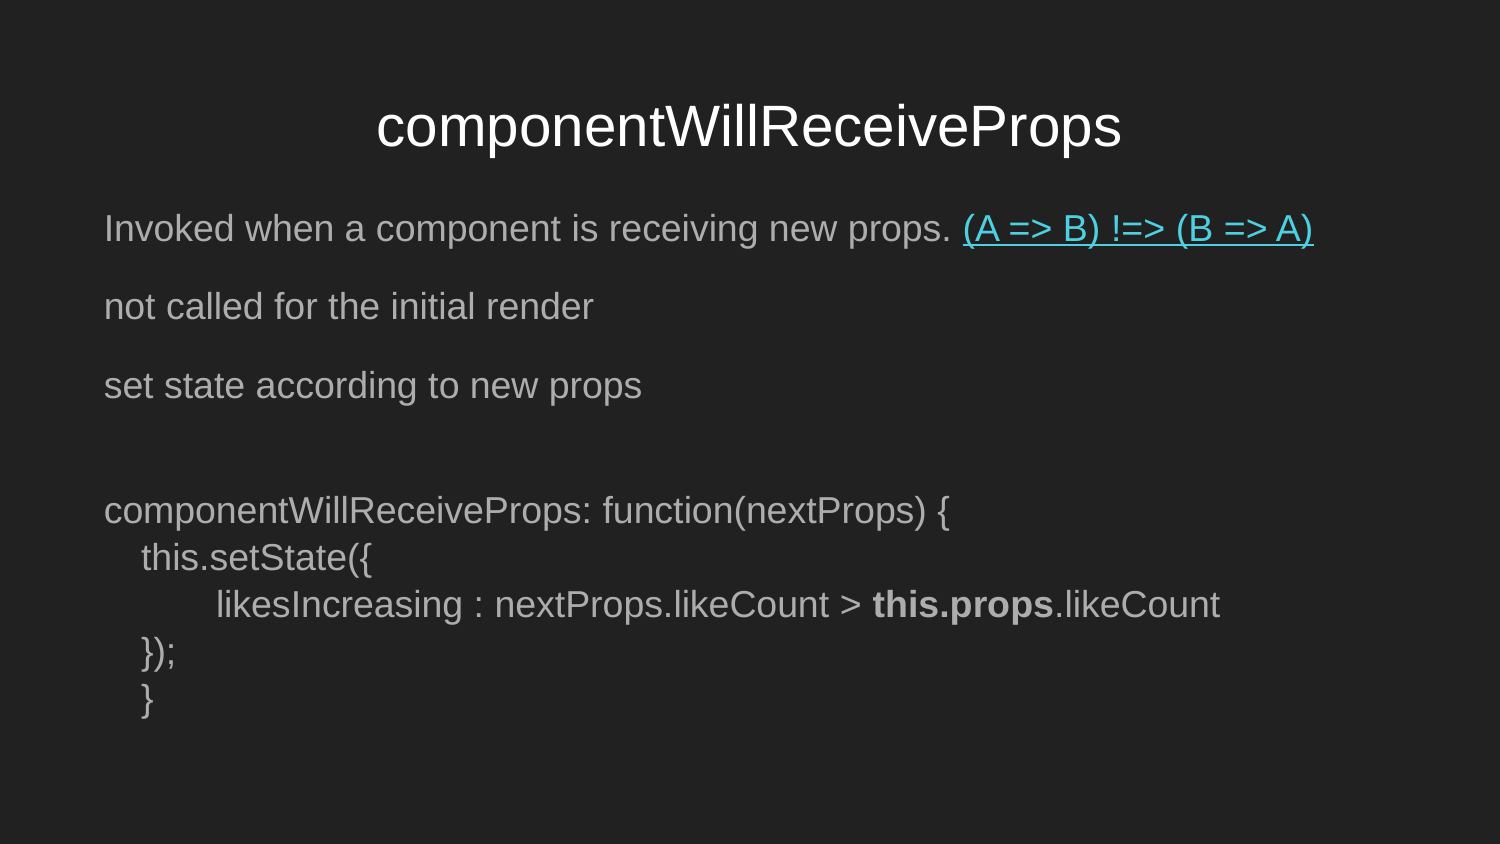

# componentWillReceiveProps
Invoked when a component is receiving new props. (A => B) !=> (B => A)
not called for the initial render
set state according to new props
componentWillReceiveProps: function(nextProps) {
this.setState({
likesIncreasing : nextProps.likeCount > this.props.likeCount
});
}